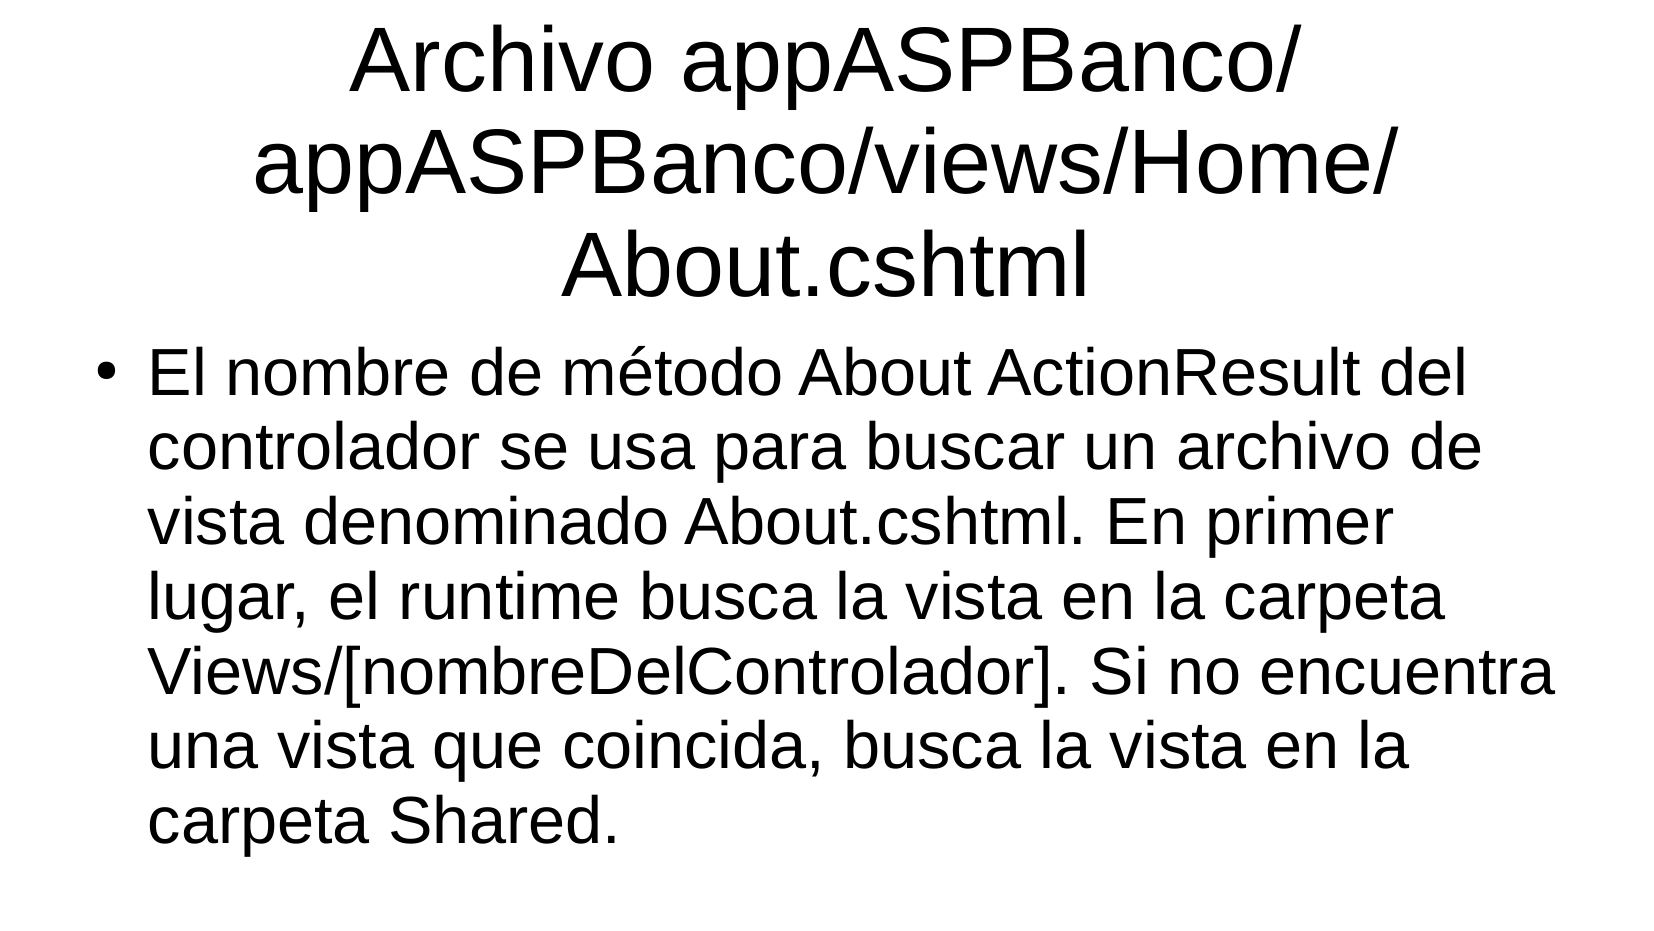

# Archivo appASPBanco/ appASPBanco/views/Home/ About.cshtml
El nombre de método About ActionResult del controlador se usa para buscar un archivo de vista denominado About.cshtml. En primer lugar, el runtime busca la vista en la carpeta Views/[nombreDelControlador]. Si no encuentra una vista que coincida, busca la vista en la carpeta Shared.